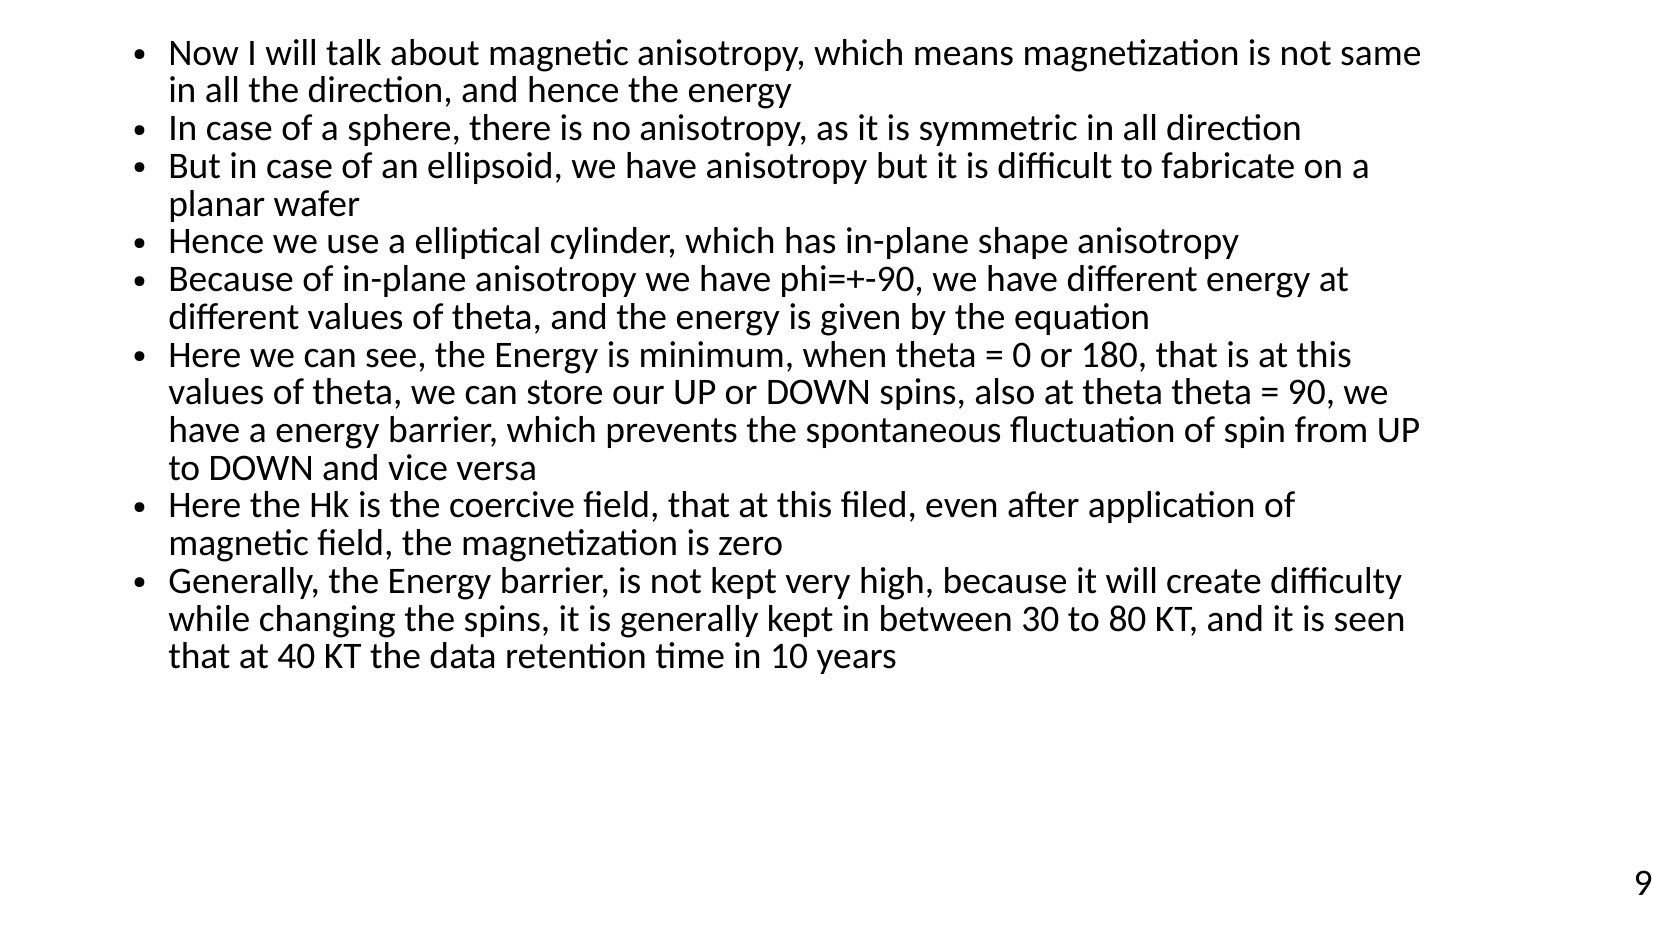

Now I will talk about magnetic anisotropy, which means magnetization is not same in all the direction, and hence the energy
In case of a sphere, there is no anisotropy, as it is symmetric in all direction
But in case of an ellipsoid, we have anisotropy but it is difficult to fabricate on a planar wafer
Hence we use a elliptical cylinder, which has in-plane shape anisotropy
Because of in-plane anisotropy we have phi=+-90, we have different energy at different values of theta, and the energy is given by the equation
Here we can see, the Energy is minimum, when theta = 0 or 180, that is at this values of theta, we can store our UP or DOWN spins, also at theta theta = 90, we have a energy barrier, which prevents the spontaneous fluctuation of spin from UP to DOWN and vice versa
Here the Hk is the coercive field, that at this filed, even after application of magnetic field, the magnetization is zero
Generally, the Energy barrier, is not kept very high, because it will create difficulty while changing the spins, it is generally kept in between 30 to 80 KT, and it is seen that at 40 KT the data retention time in 10 years